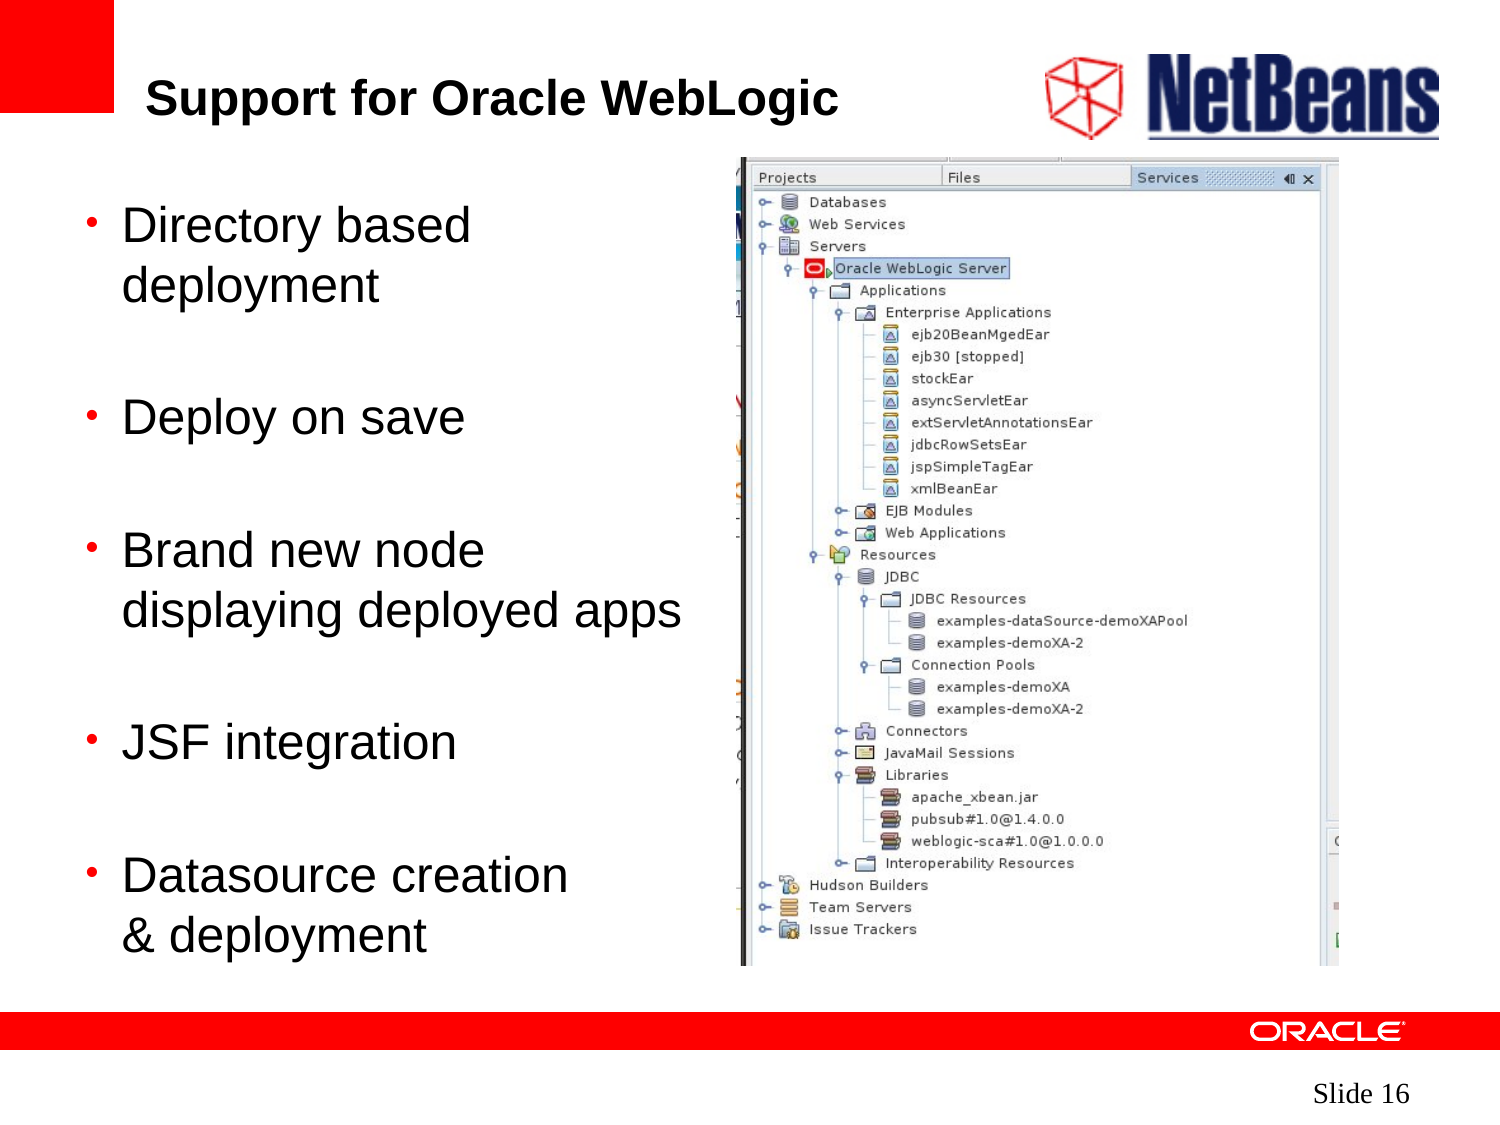

# Support for Oracle WebLogic
Directory based
deployment
Deploy on save
Brand new node
displaying deployed apps
JSF integration
Datasource creation
& deployment